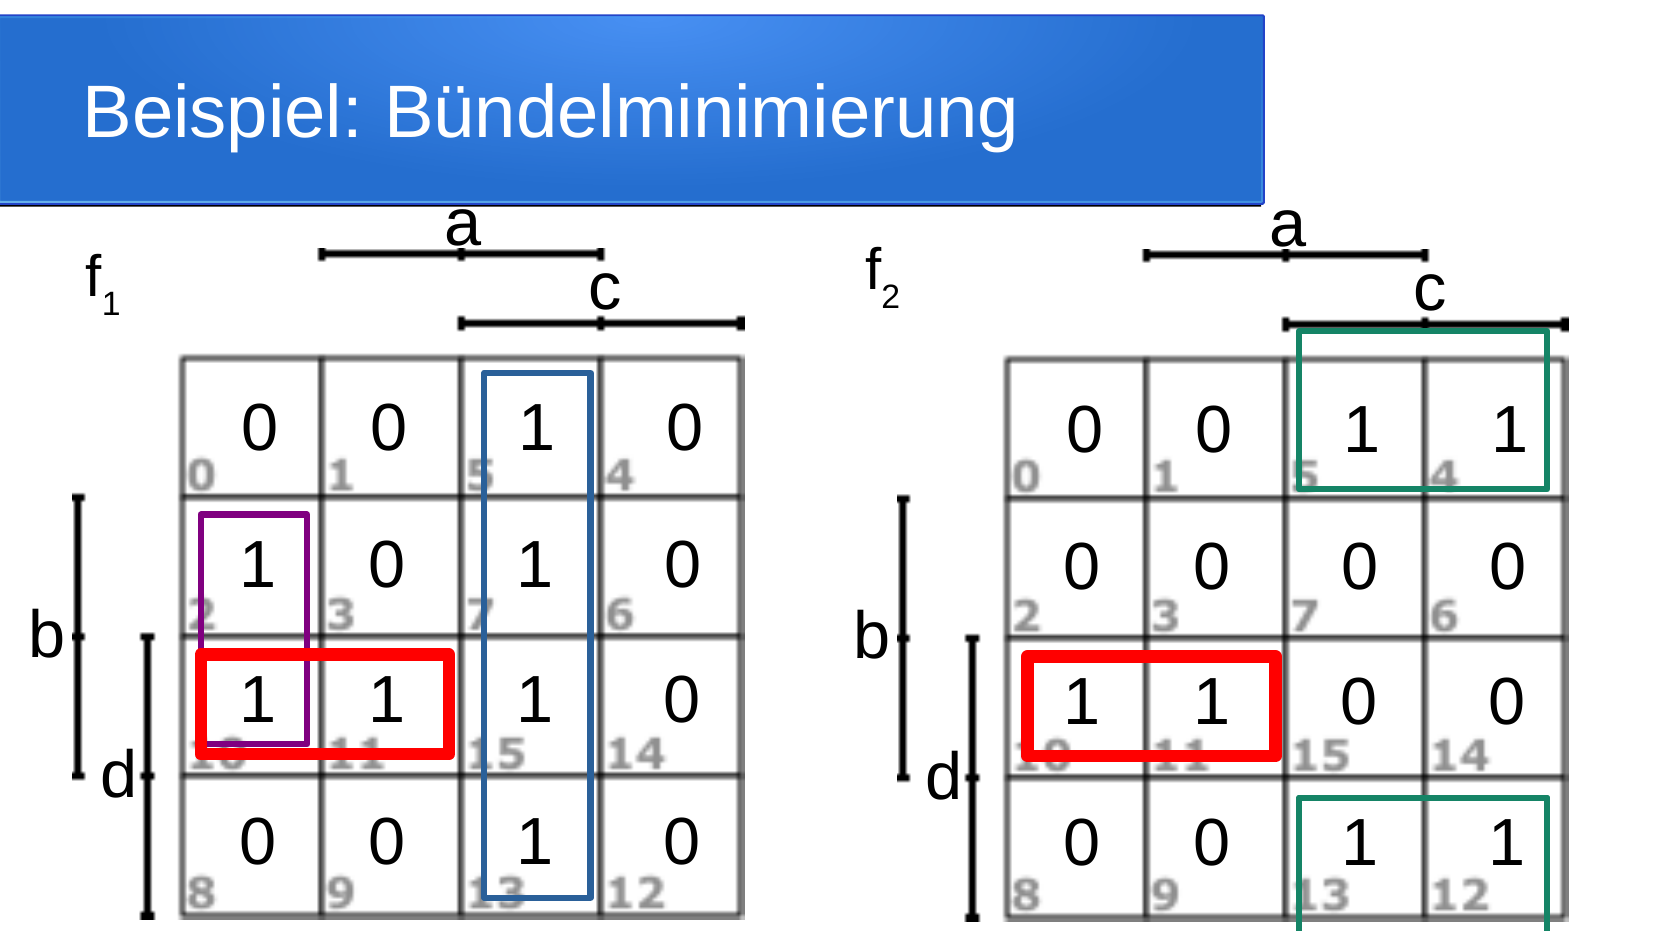

# Beispiel: Bündelminimierung
a
a
f2
f1
c
c
0 0 1 0
0 0 1 1
1 0 1 0
0 0 0 0
b
b
1 1 1 0
1 1 0 0
d
d
0 0 1 0
0 0 1 1